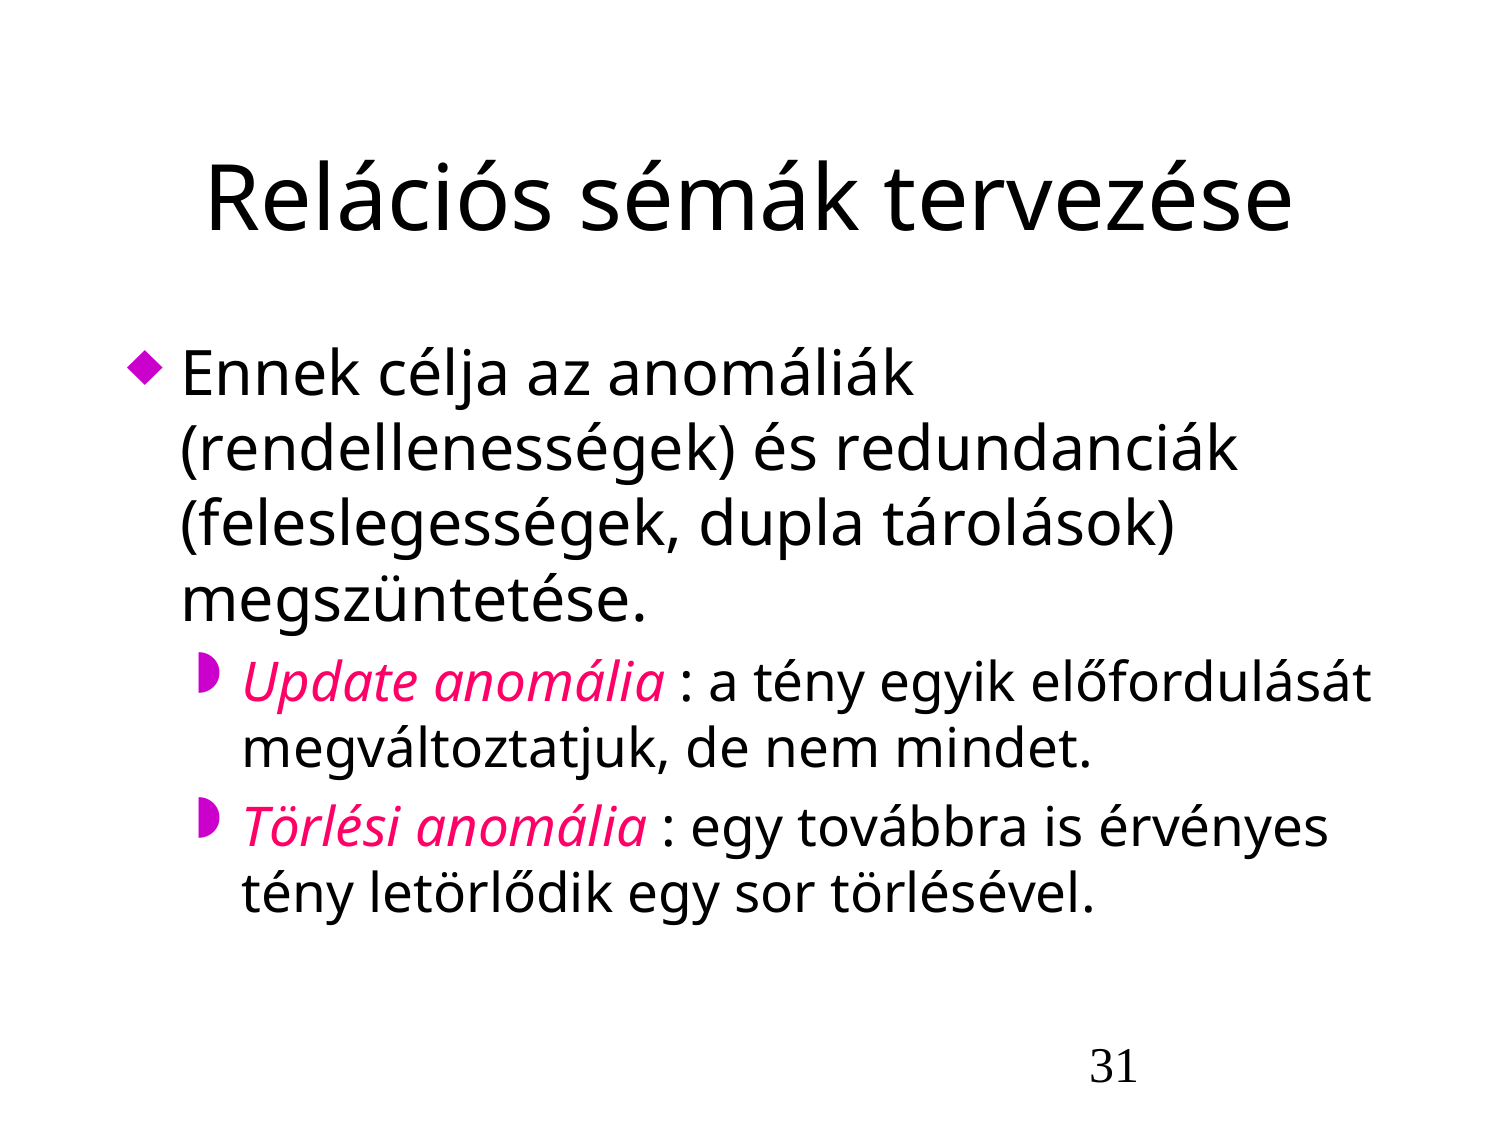

# Relációs sémák tervezése
Ennek célja az anomáliák (rendellenességek) és redundanciák (feleslegességek, dupla tárolások) megszüntetése.
Update anomália : a tény egyik előfordulását megváltoztatjuk, de nem mindet.
Törlési anomália : egy továbbra is érvényes tény letörlődik egy sor törlésével.
31